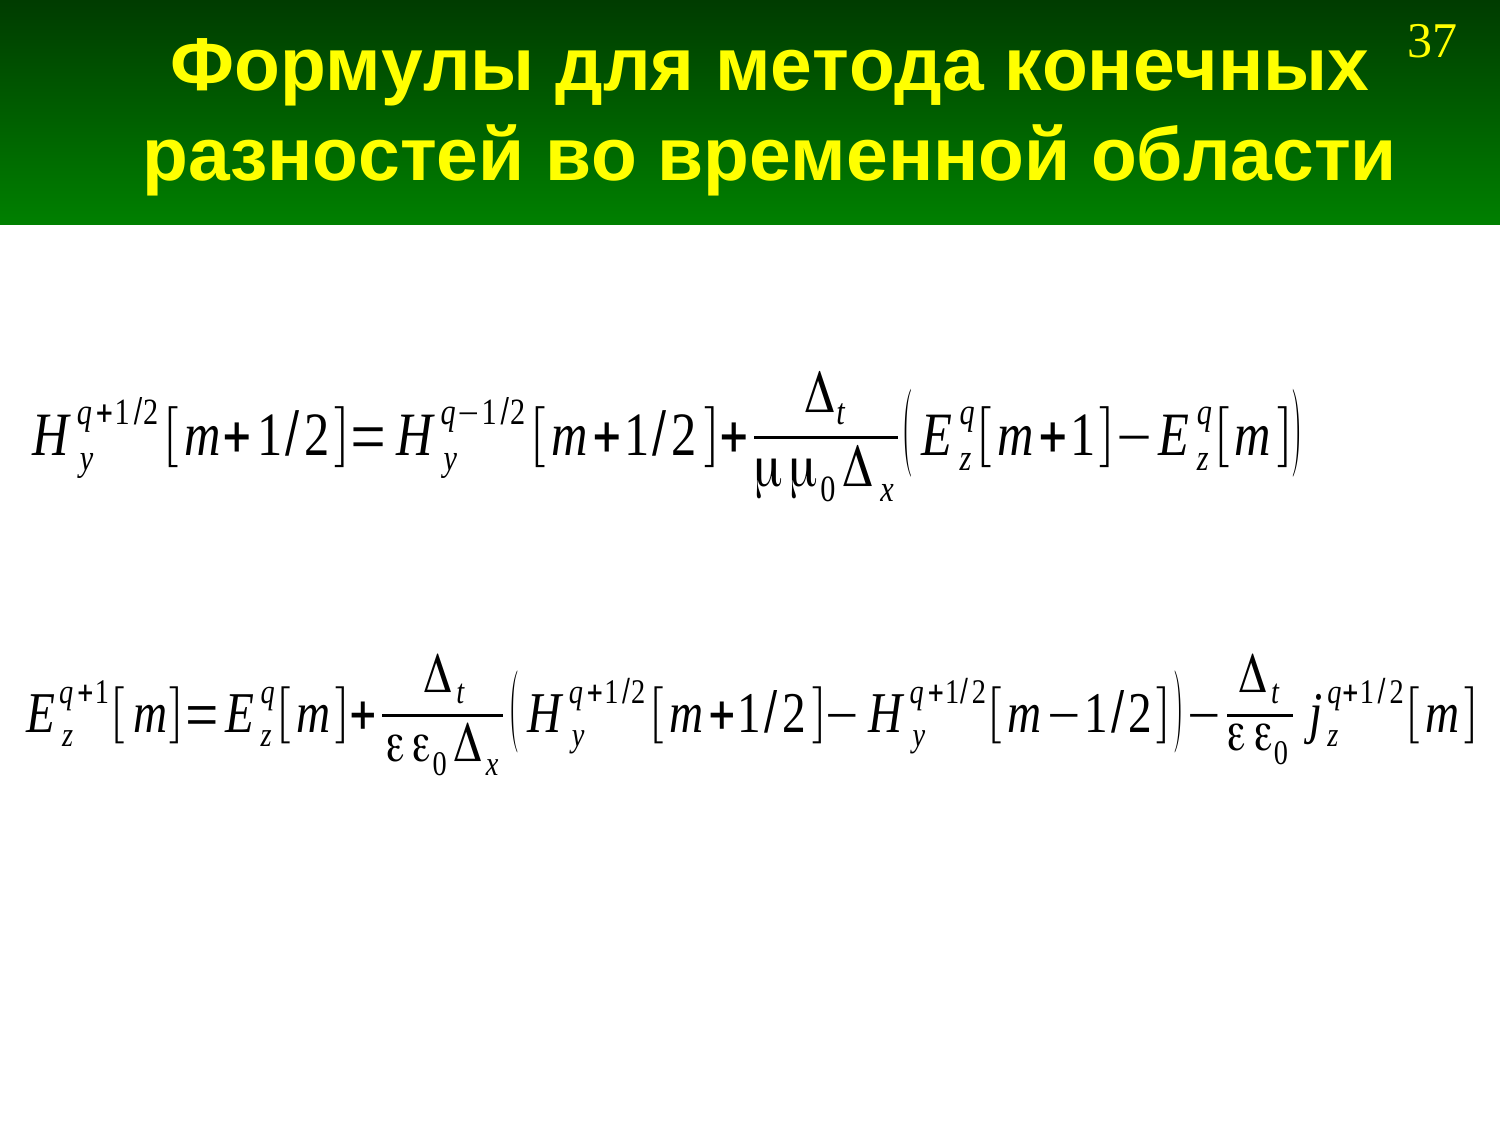

# Формулы для метода конечных разностей во временной области